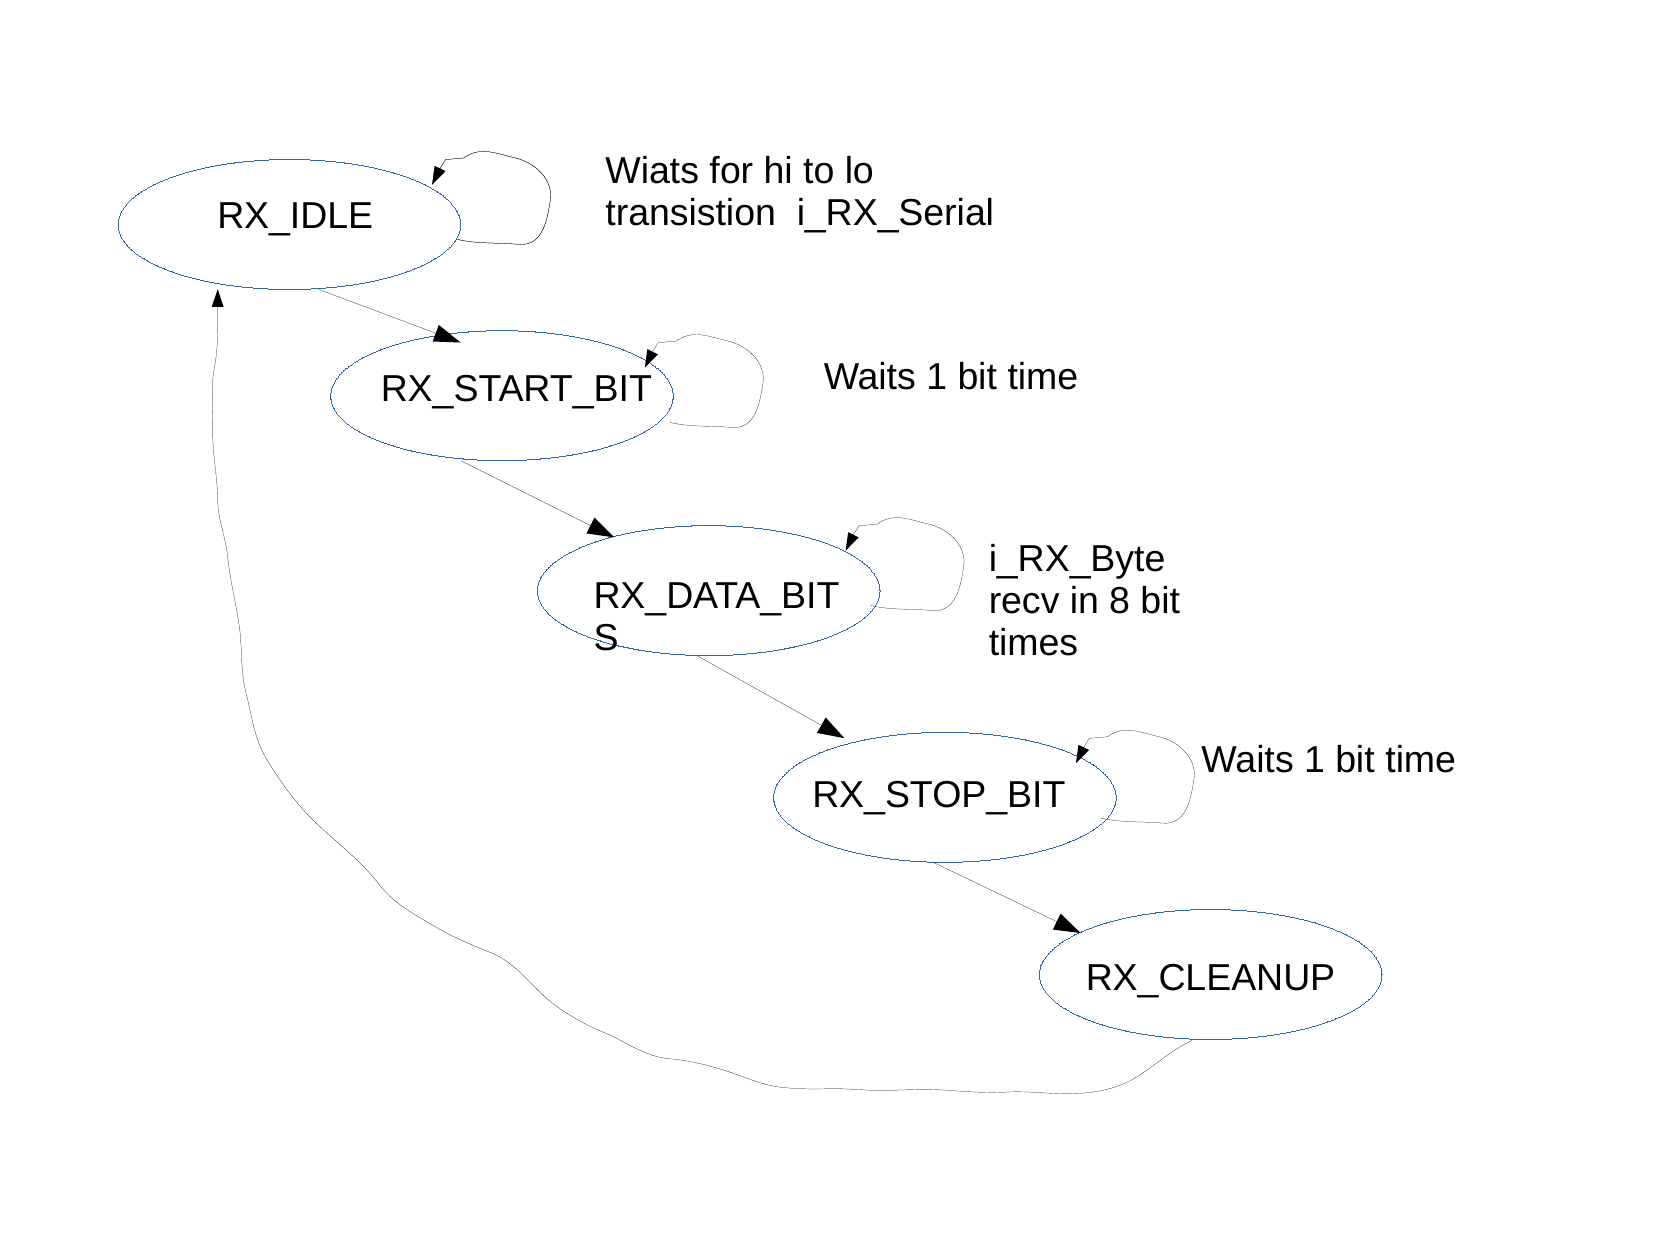

Wiats for hi to lo transistion i_RX_Serial
RX_IDLE
Waits 1 bit time
RX_START_BIT
i_RX_Byte recv in 8 bit times
RX_DATA_BITS
Waits 1 bit time
RX_STOP_BIT
RX_CLEANUP